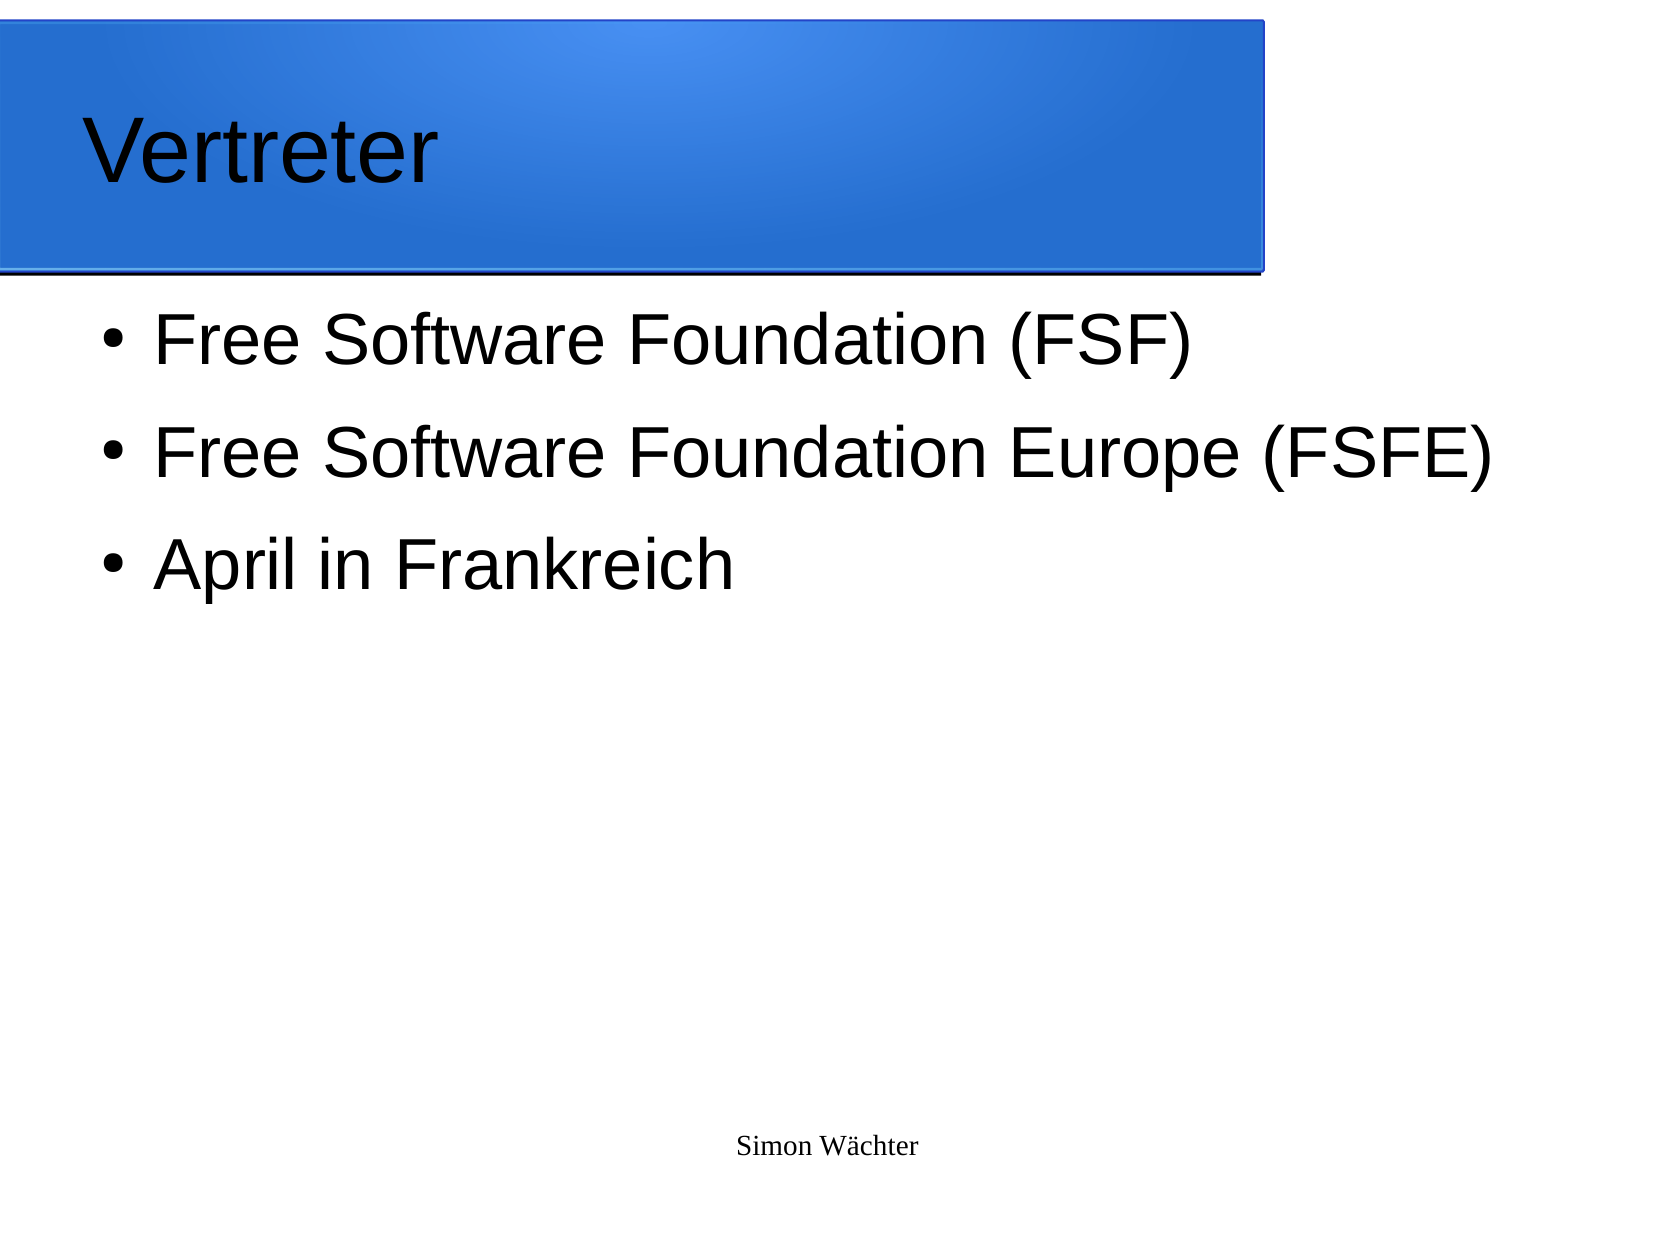

# Vertreter
Free Software Foundation (FSF)
Free Software Foundation Europe (FSFE)
April in Frankreich
Simon Wächter